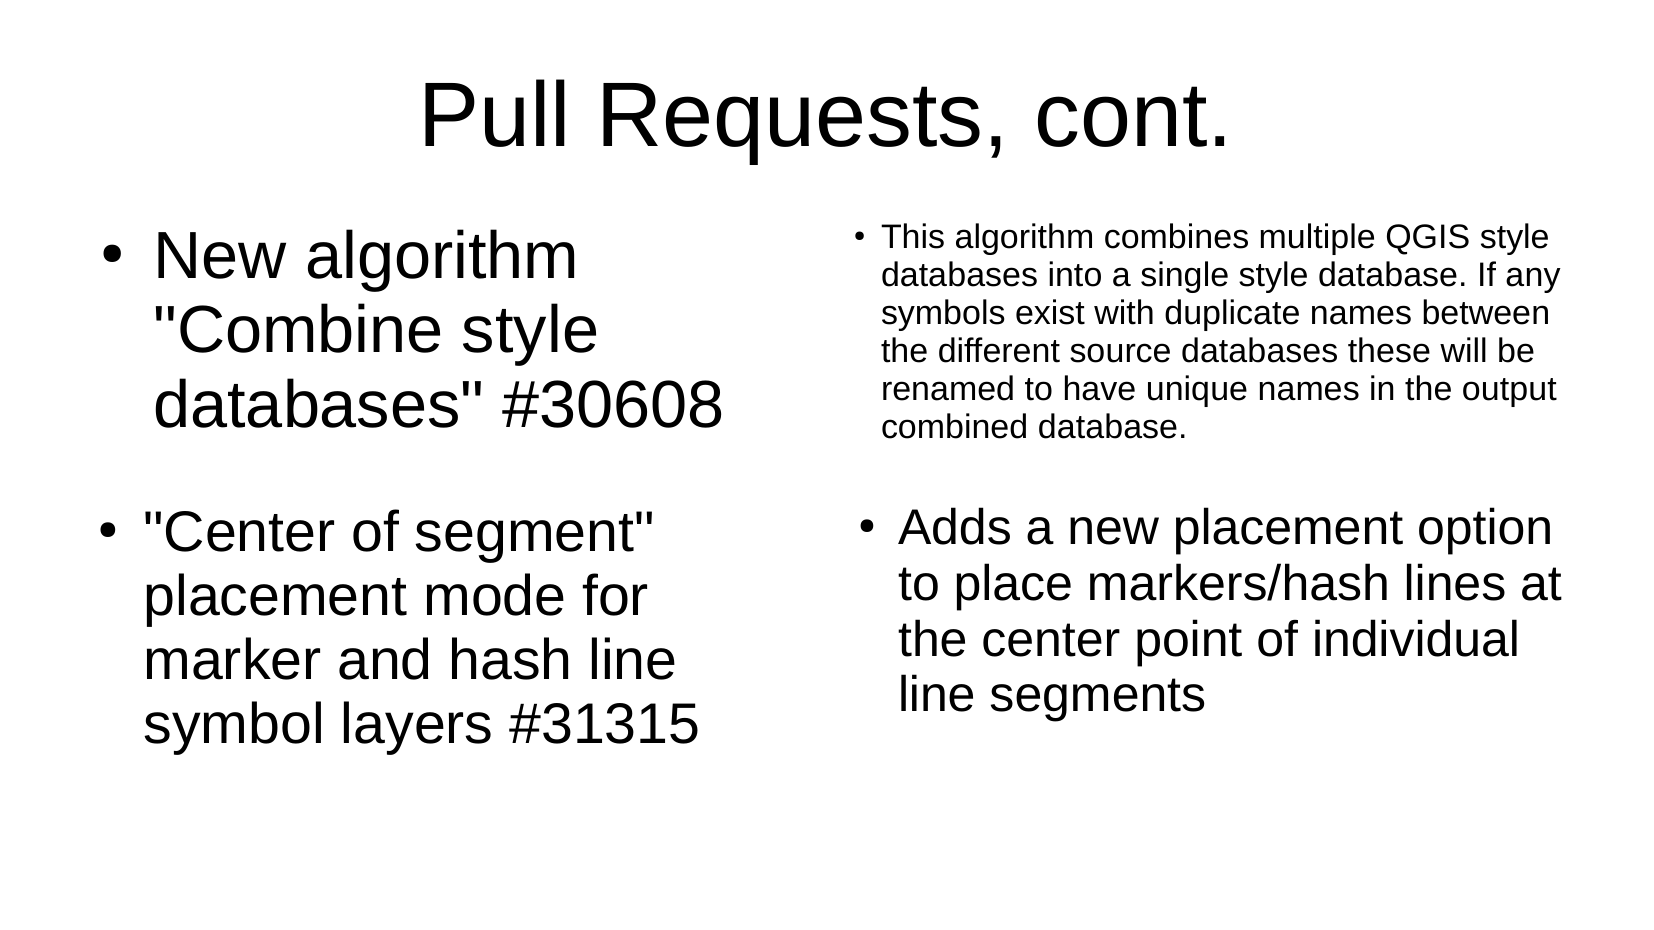

# Pull Requests, cont.
New algorithm "Combine style databases" #30608
This algorithm combines multiple QGIS style databases into a single style database. If any symbols exist with duplicate names between the different source databases these will be renamed to have unique names in the output combined database.
"Center of segment" placement mode for marker and hash line symbol layers #31315
Adds a new placement option to place markers/hash lines at the center point of individual line segments